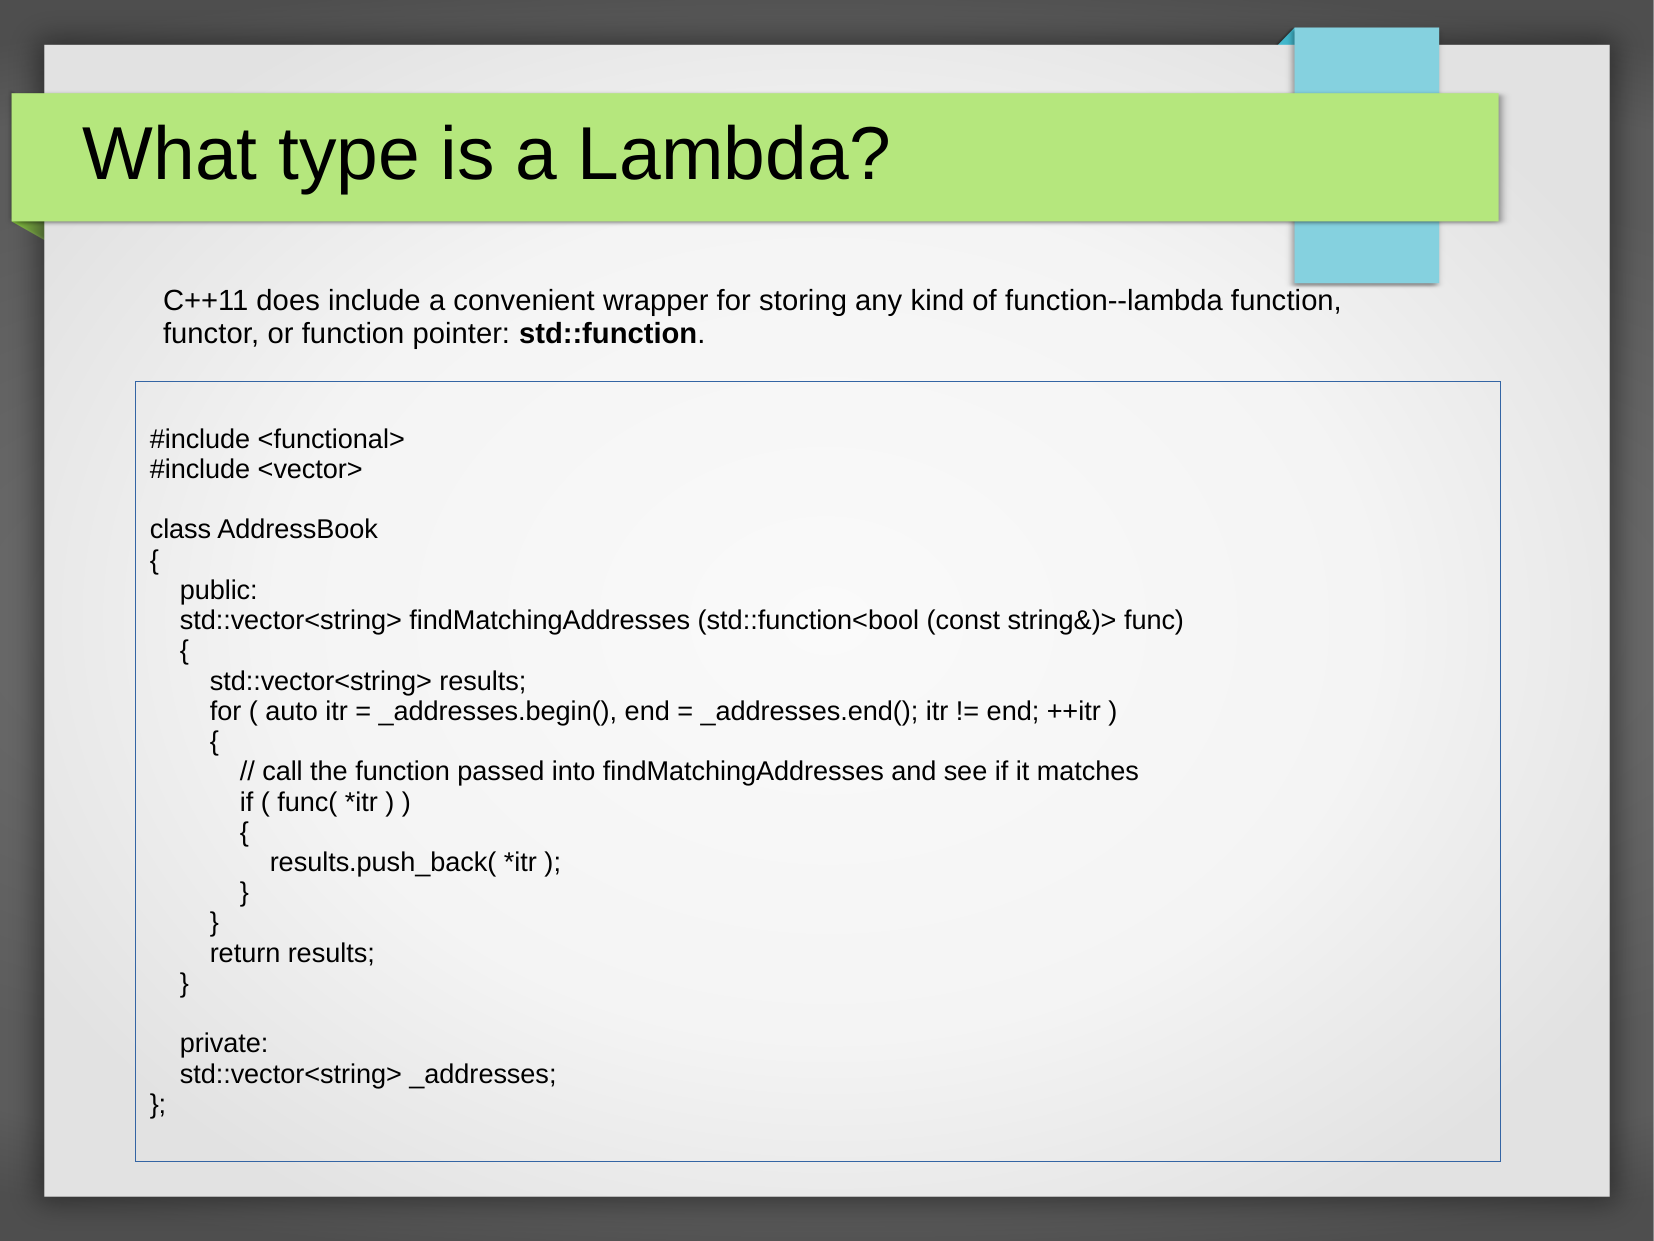

# What type is a Lambda?
C++11 does include a convenient wrapper for storing any kind of function--lambda function, functor, or function pointer: std::function.
#include <functional>
#include <vector>
class AddressBook
{
 public:
 std::vector<string> findMatchingAddresses (std::function<bool (const string&)> func)
 {
 std::vector<string> results;
 for ( auto itr = _addresses.begin(), end = _addresses.end(); itr != end; ++itr )
 {
 // call the function passed into findMatchingAddresses and see if it matches
 if ( func( *itr ) )
 {
 results.push_back( *itr );
 }
 }
 return results;
 }
 private:
 std::vector<string> _addresses;
};